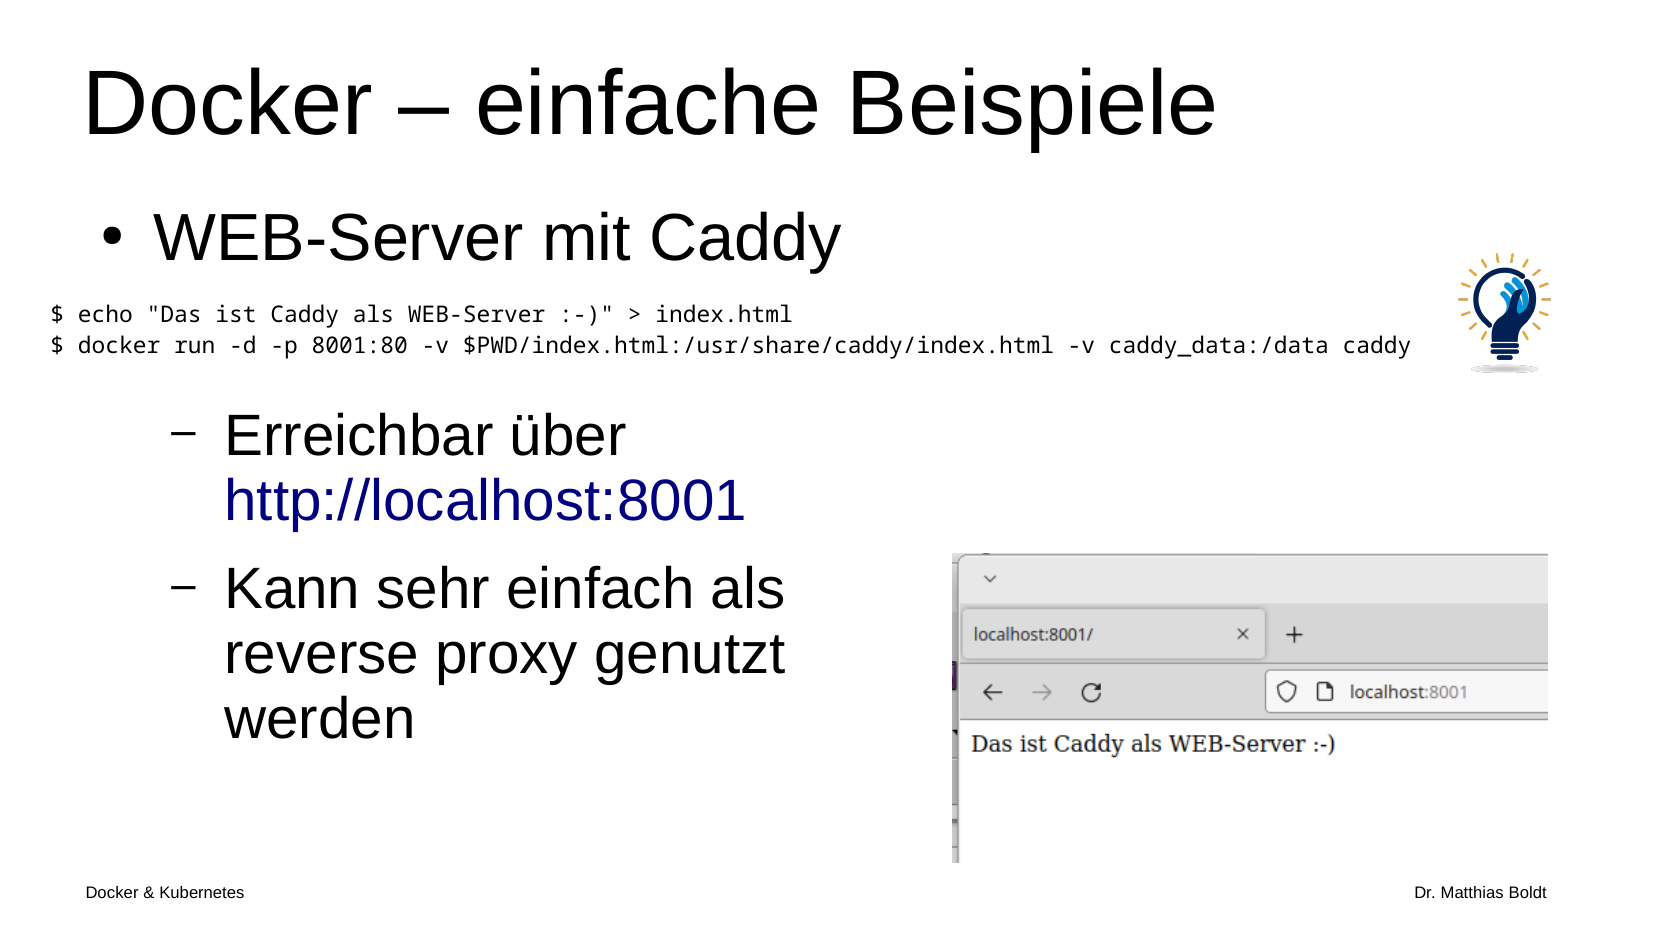

# Docker – einfache Beispiele
WEB-Server mit Caddy
Erreichbar über http://localhost:8001
Kann sehr einfach als reverse proxy genutzt werden
$ echo "Das ist Caddy als WEB-Server :-)" > index.html
$ docker run -d -p 8001:80 -v $PWD/index.html:/usr/share/caddy/index.html -v caddy_data:/data caddy
Docker & Kubernetes																Dr. Matthias Boldt